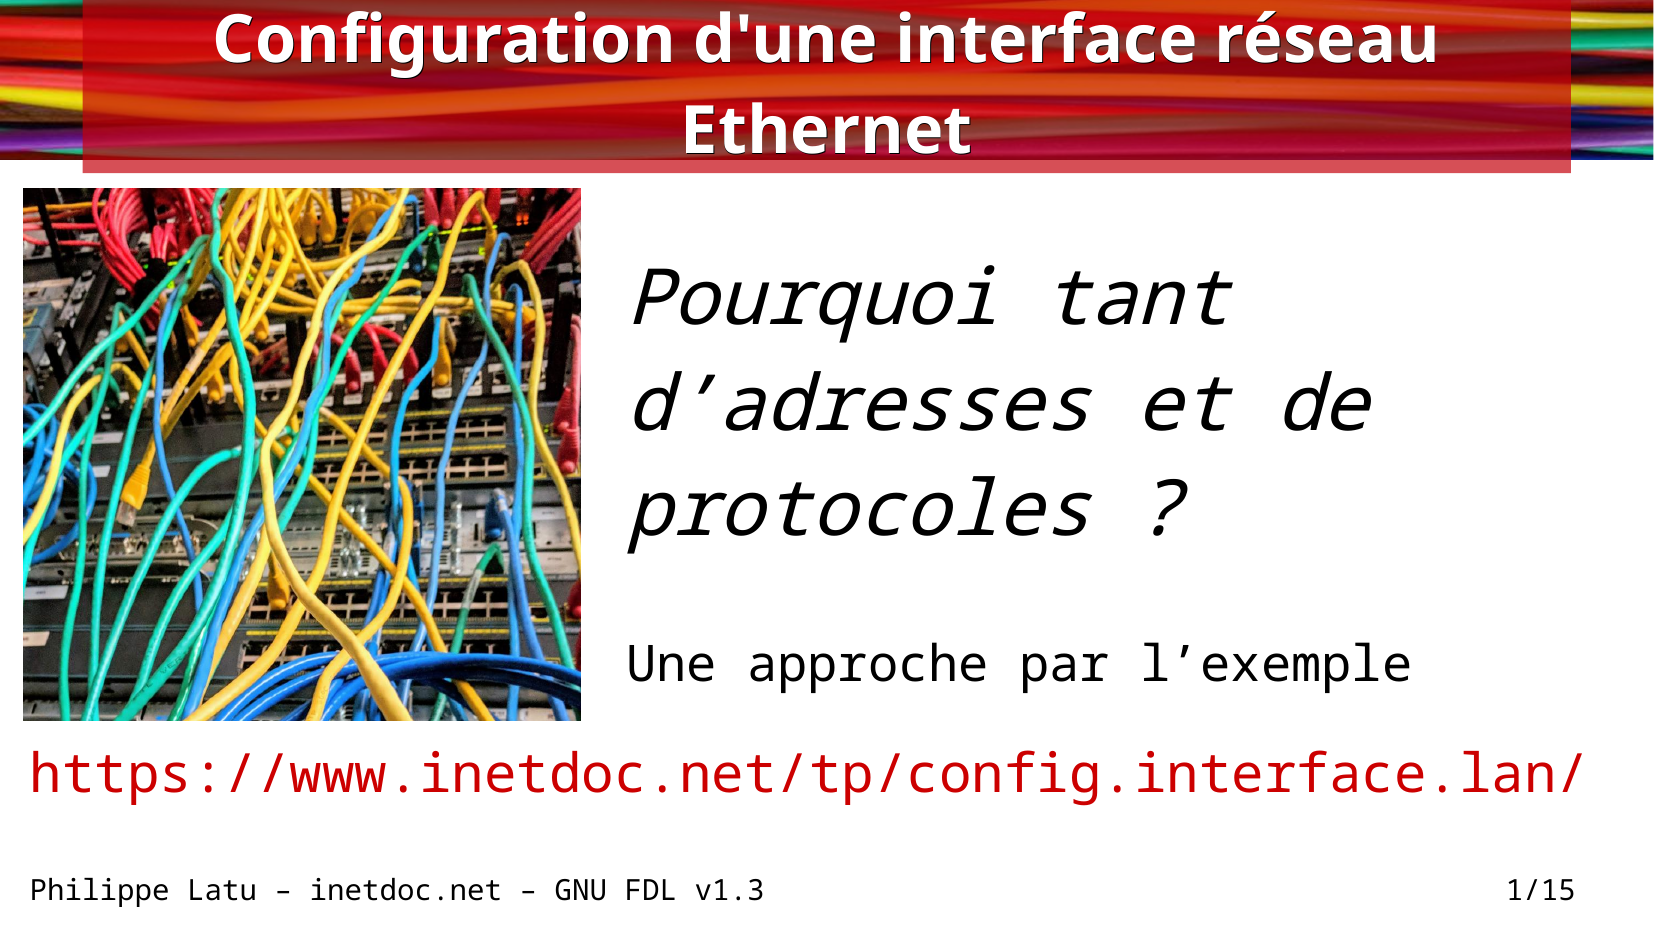

# Configuration d'une interface réseau Ethernet
Pourquoi tant d’adresses et de protocoles ?
Une approche par l’exemple
https://www.inetdoc.net/tp/config.interface.lan/
Philippe Latu – inetdoc.net – GNU FDL v1.3											1/15